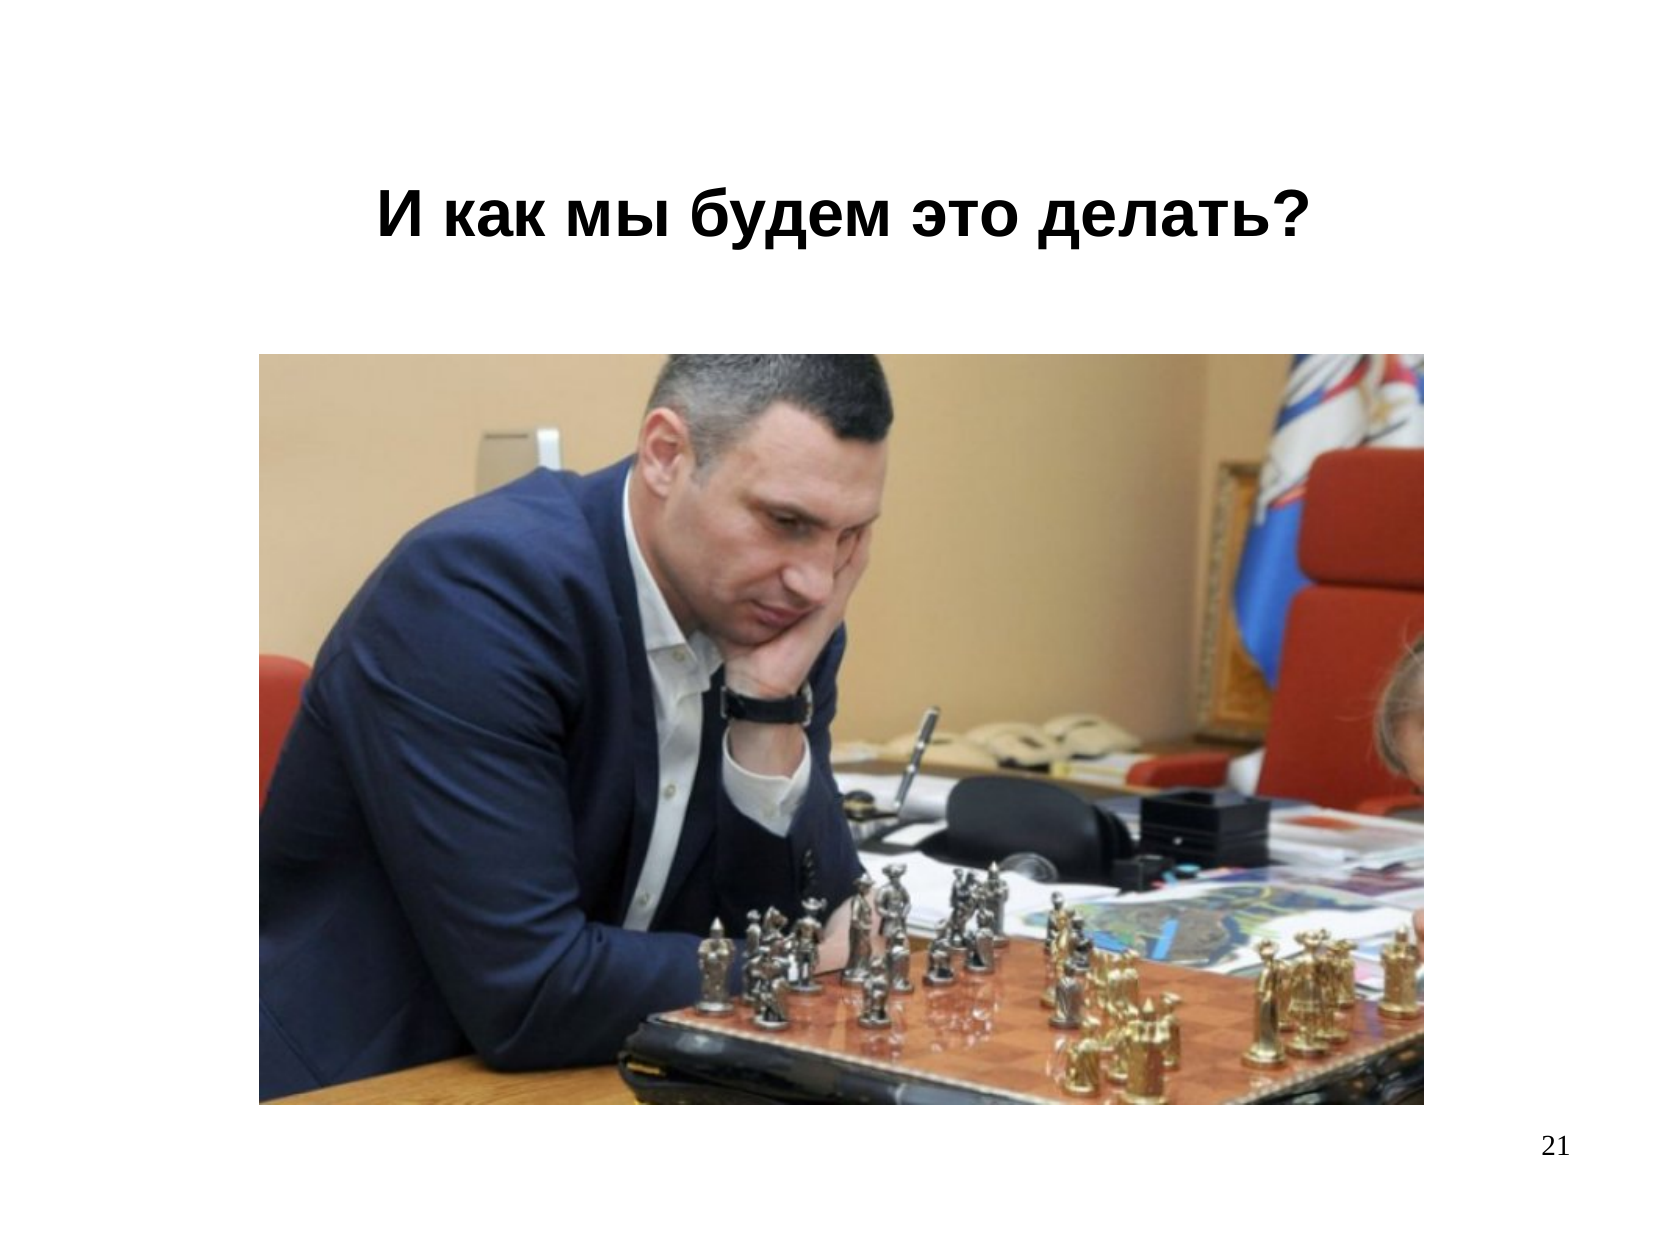

# И как мы будем это делать?
21